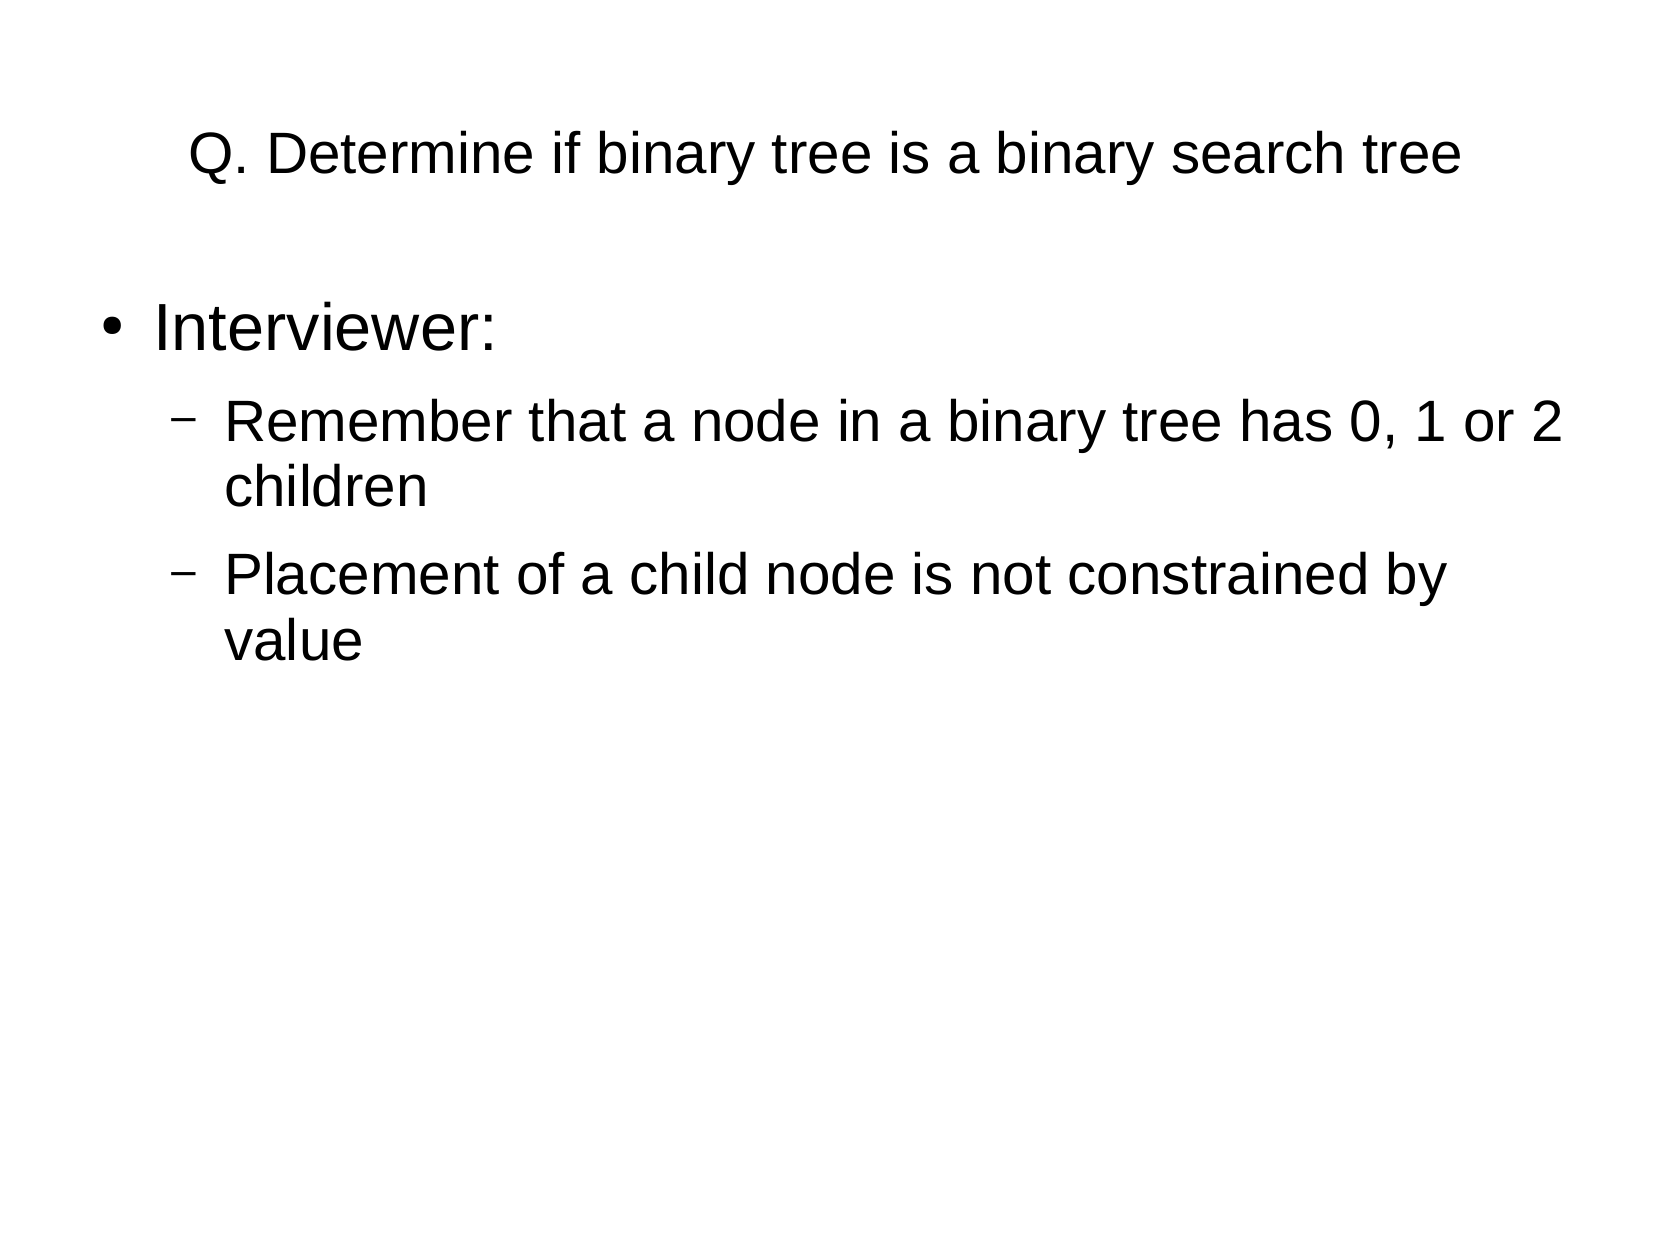

# Q. Determine if binary tree is a binary search tree
Interviewer:
Remember that a node in a binary tree has 0, 1 or 2 children
Placement of a child node is not constrained by value